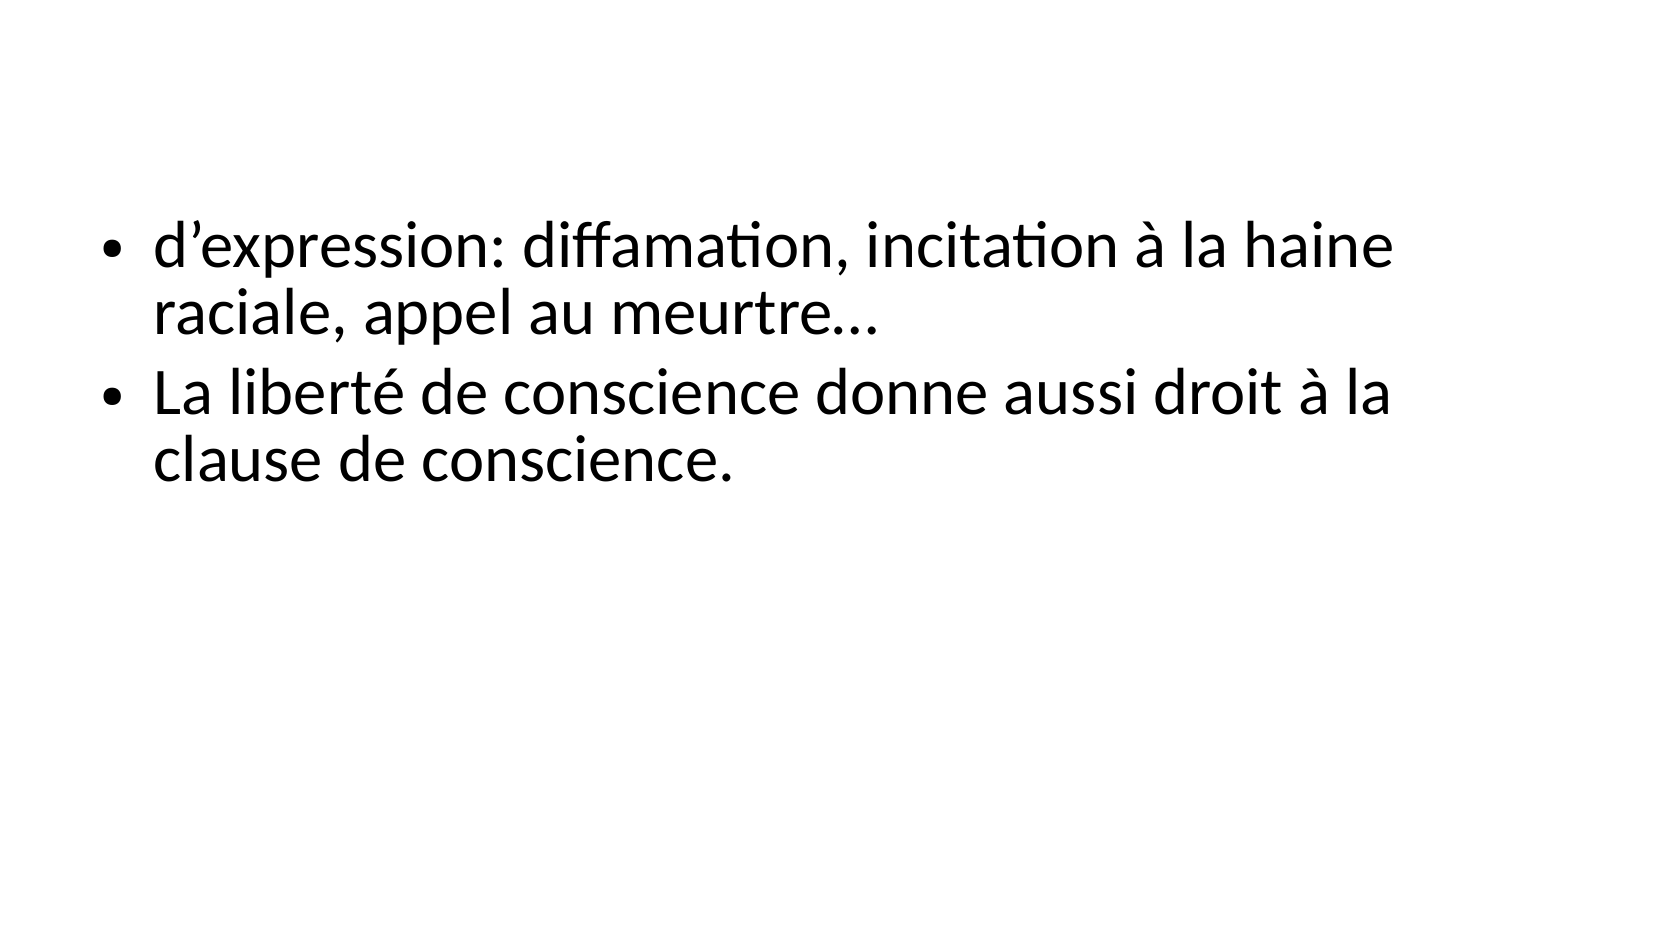

# d’expression: diffamation, incitation à la haine raciale, appel au meurtre…
La liberté de conscience donne aussi droit à la clause de conscience.